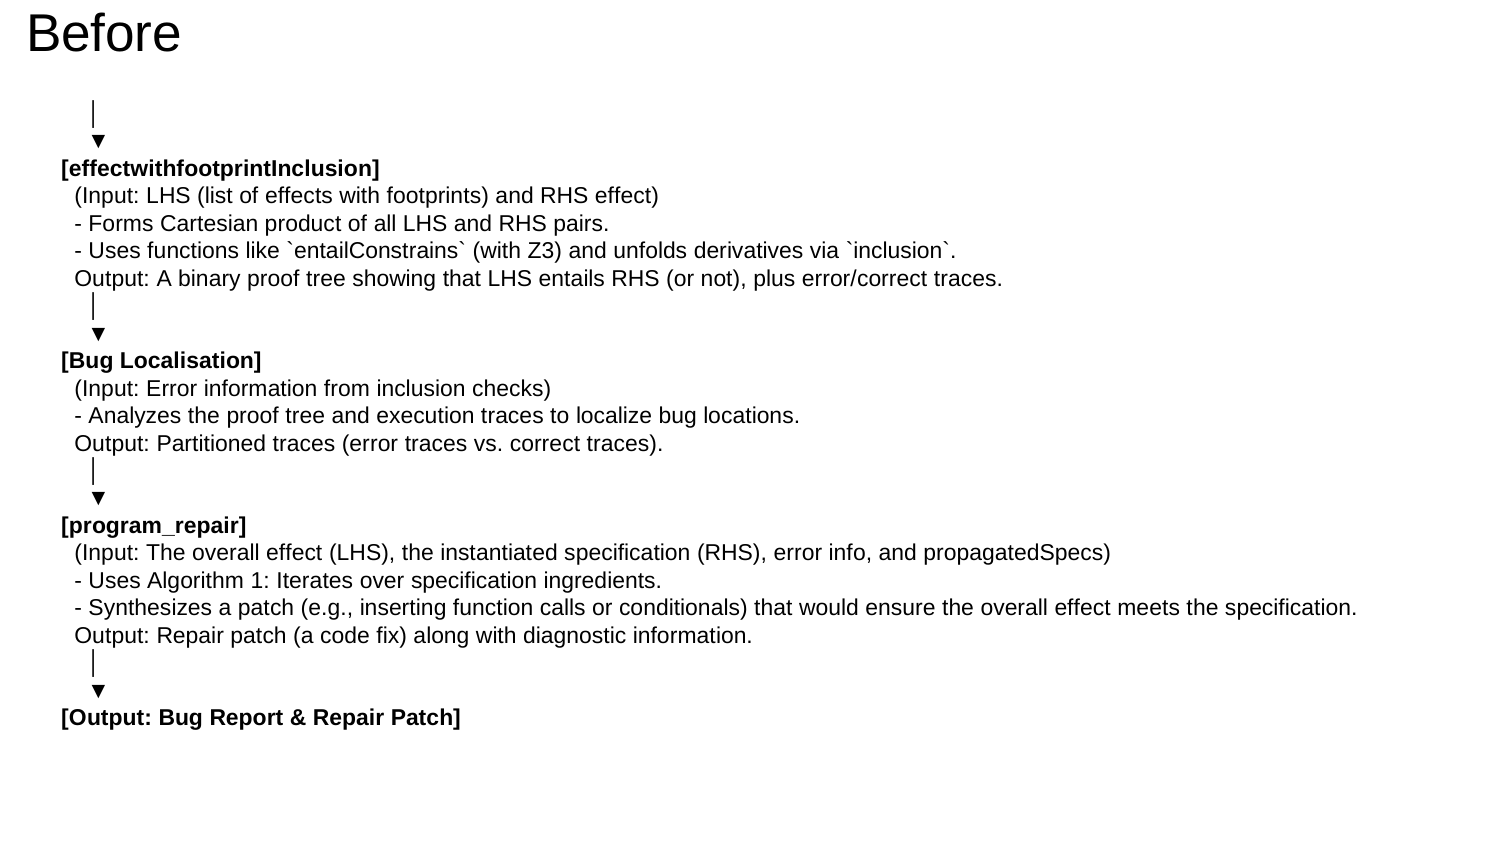

# Before
    │
    ▼
[effectwithfootprintInclusion]
  (Input: LHS (list of effects with footprints) and RHS effect)
  - Forms Cartesian product of all LHS and RHS pairs.
  - Uses functions like `entailConstrains` (with Z3) and unfolds derivatives via `inclusion`.
  Output: A binary proof tree showing that LHS entails RHS (or not), plus error/correct traces.
    │
    ▼
[Bug Localisation]
  (Input: Error information from inclusion checks)
  - Analyzes the proof tree and execution traces to localize bug locations.
  Output: Partitioned traces (error traces vs. correct traces).
    │
    ▼
[program_repair]
  (Input: The overall effect (LHS), the instantiated specification (RHS), error info, and propagatedSpecs)
  - Uses Algorithm 1: Iterates over specification ingredients.
  - Synthesizes a patch (e.g., inserting function calls or conditionals) that would ensure the overall effect meets the specification.
  Output: Repair patch (a code fix) along with diagnostic information.
    │
    ▼
[Output: Bug Report & Repair Patch]